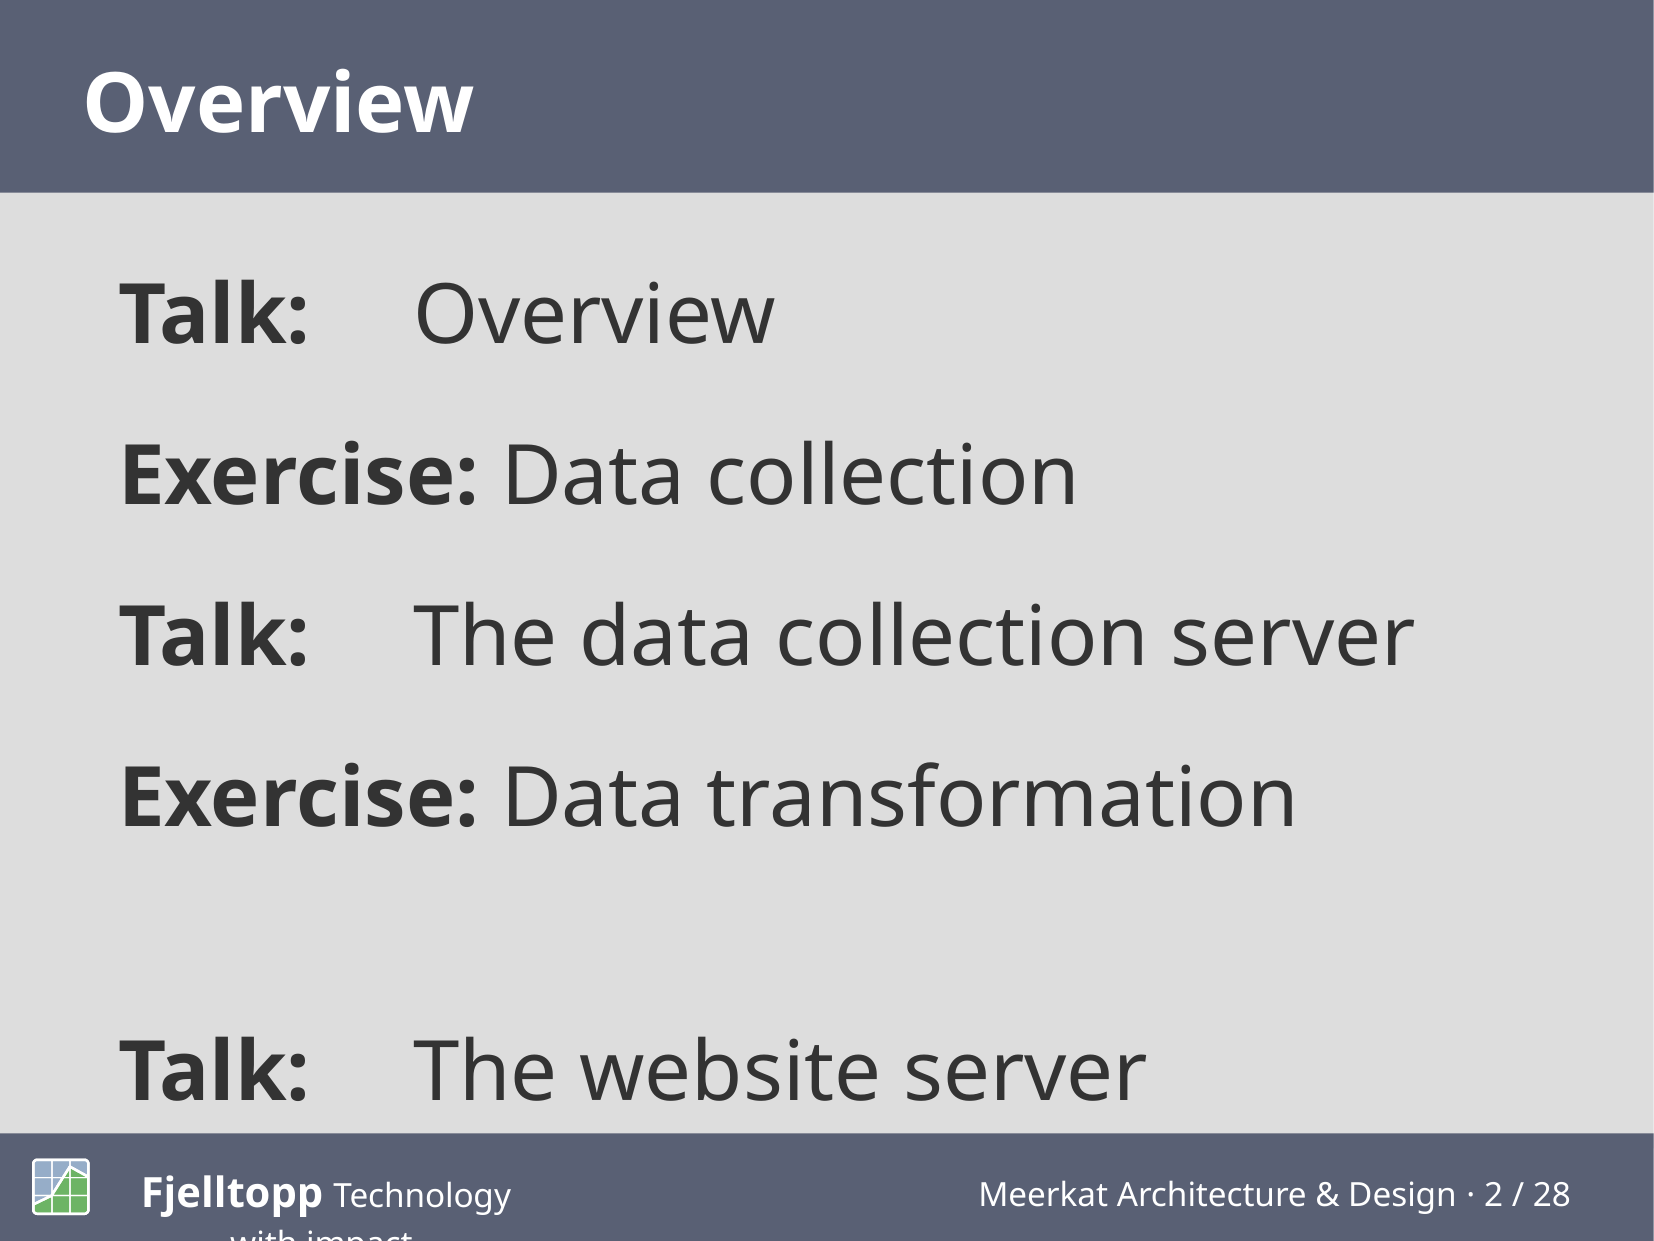

# Overview
Talk: 		Overview
Exercise: Data collection
Talk: 		The data collection server
Exercise: Data transformation
Talk: 		The website server
2